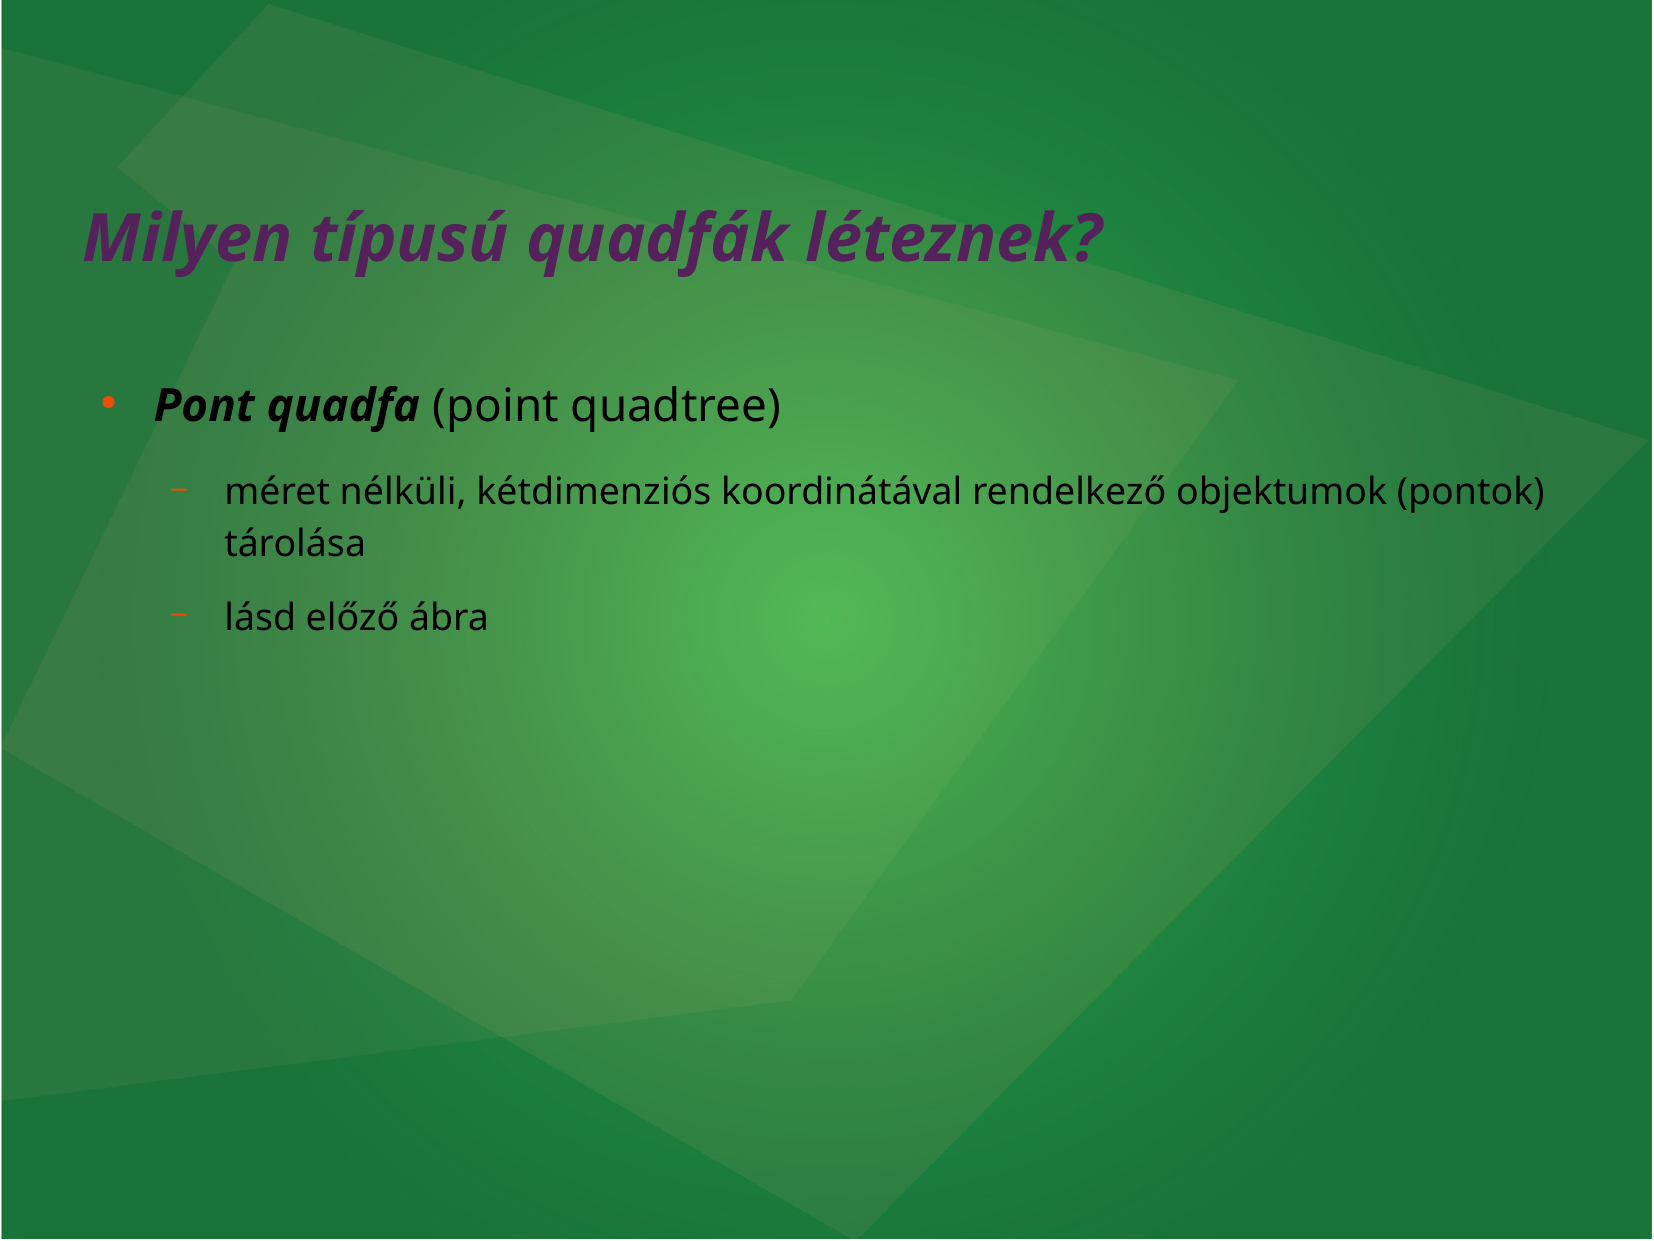

# Milyen típusú quadfák léteznek?
Pont quadfa (point quadtree)
méret nélküli, kétdimenziós koordinátával rendelkező objektumok (pontok) tárolása
lásd előző ábra